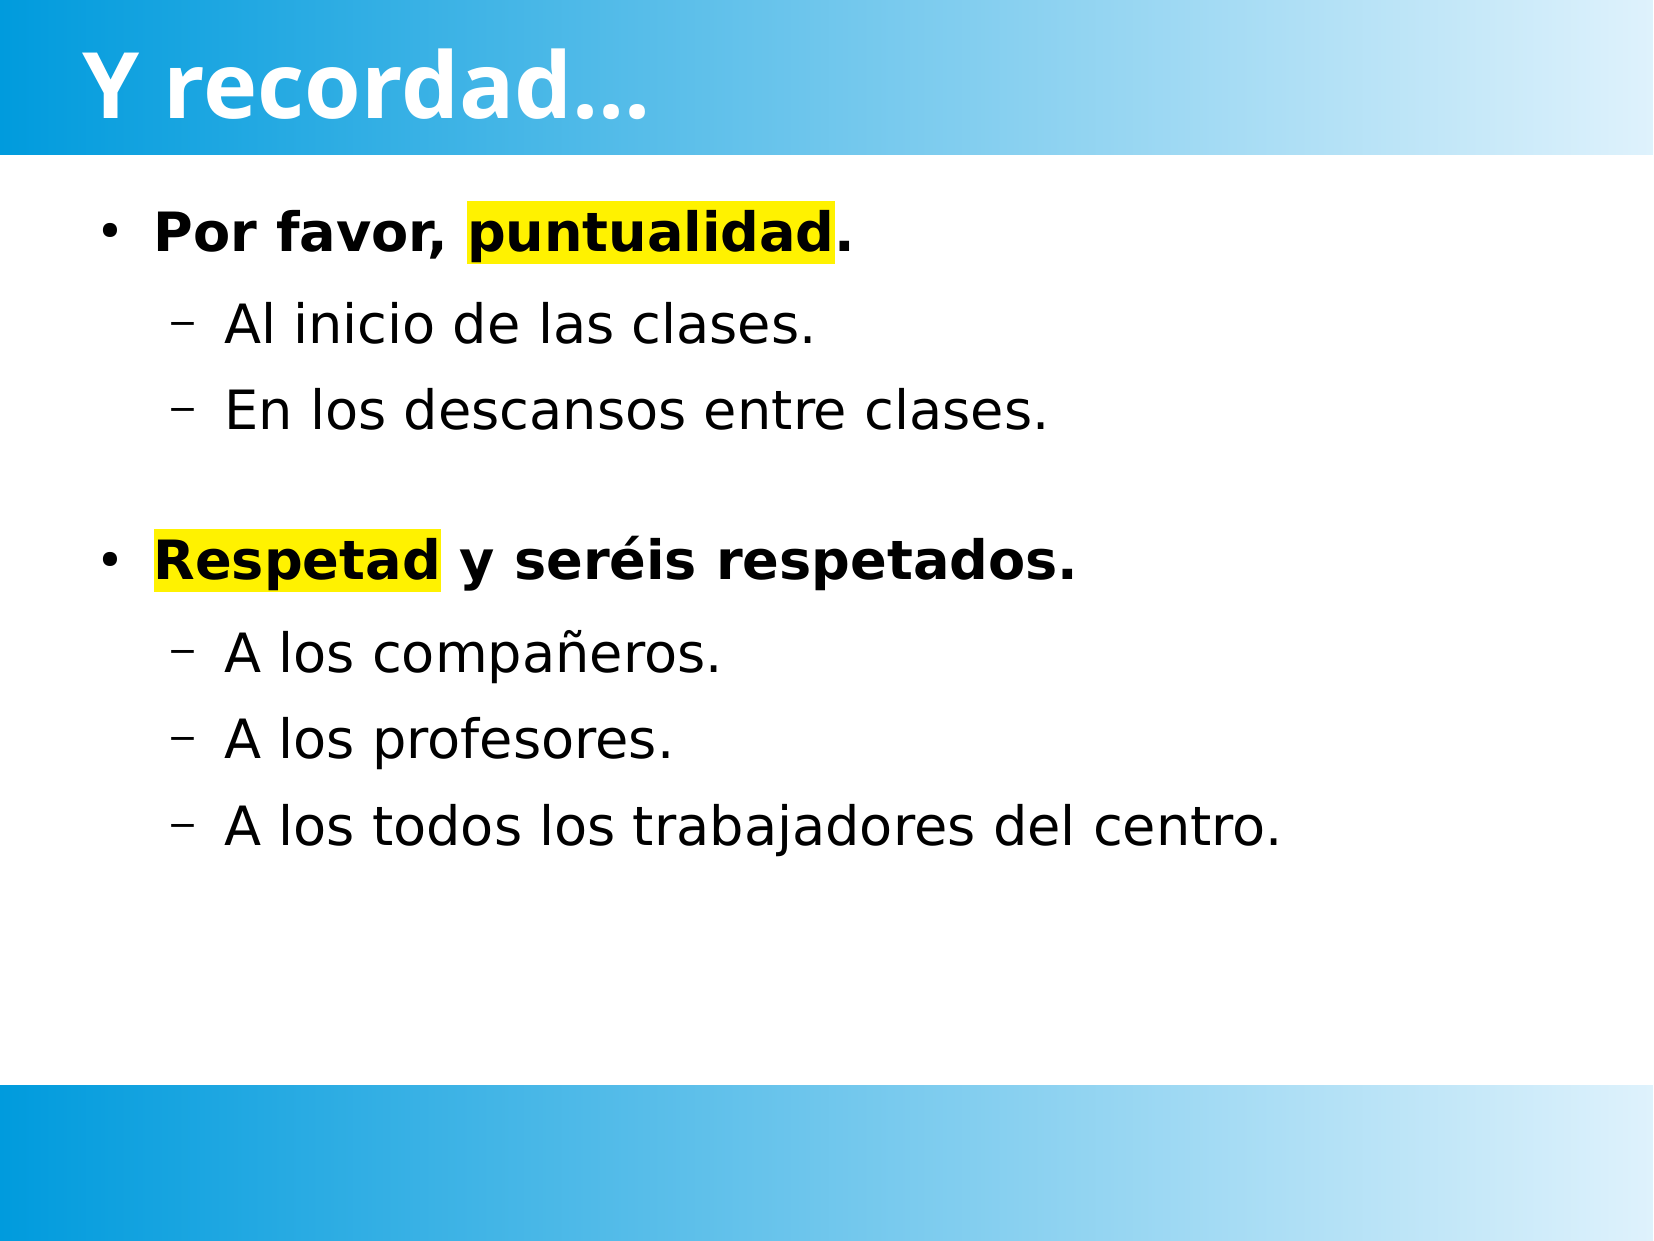

# Y recordad...
Por favor, puntualidad.
Al inicio de las clases.
En los descansos entre clases.
Respetad y seréis respetados.
A los compañeros.
A los profesores.
A los todos los trabajadores del centro.